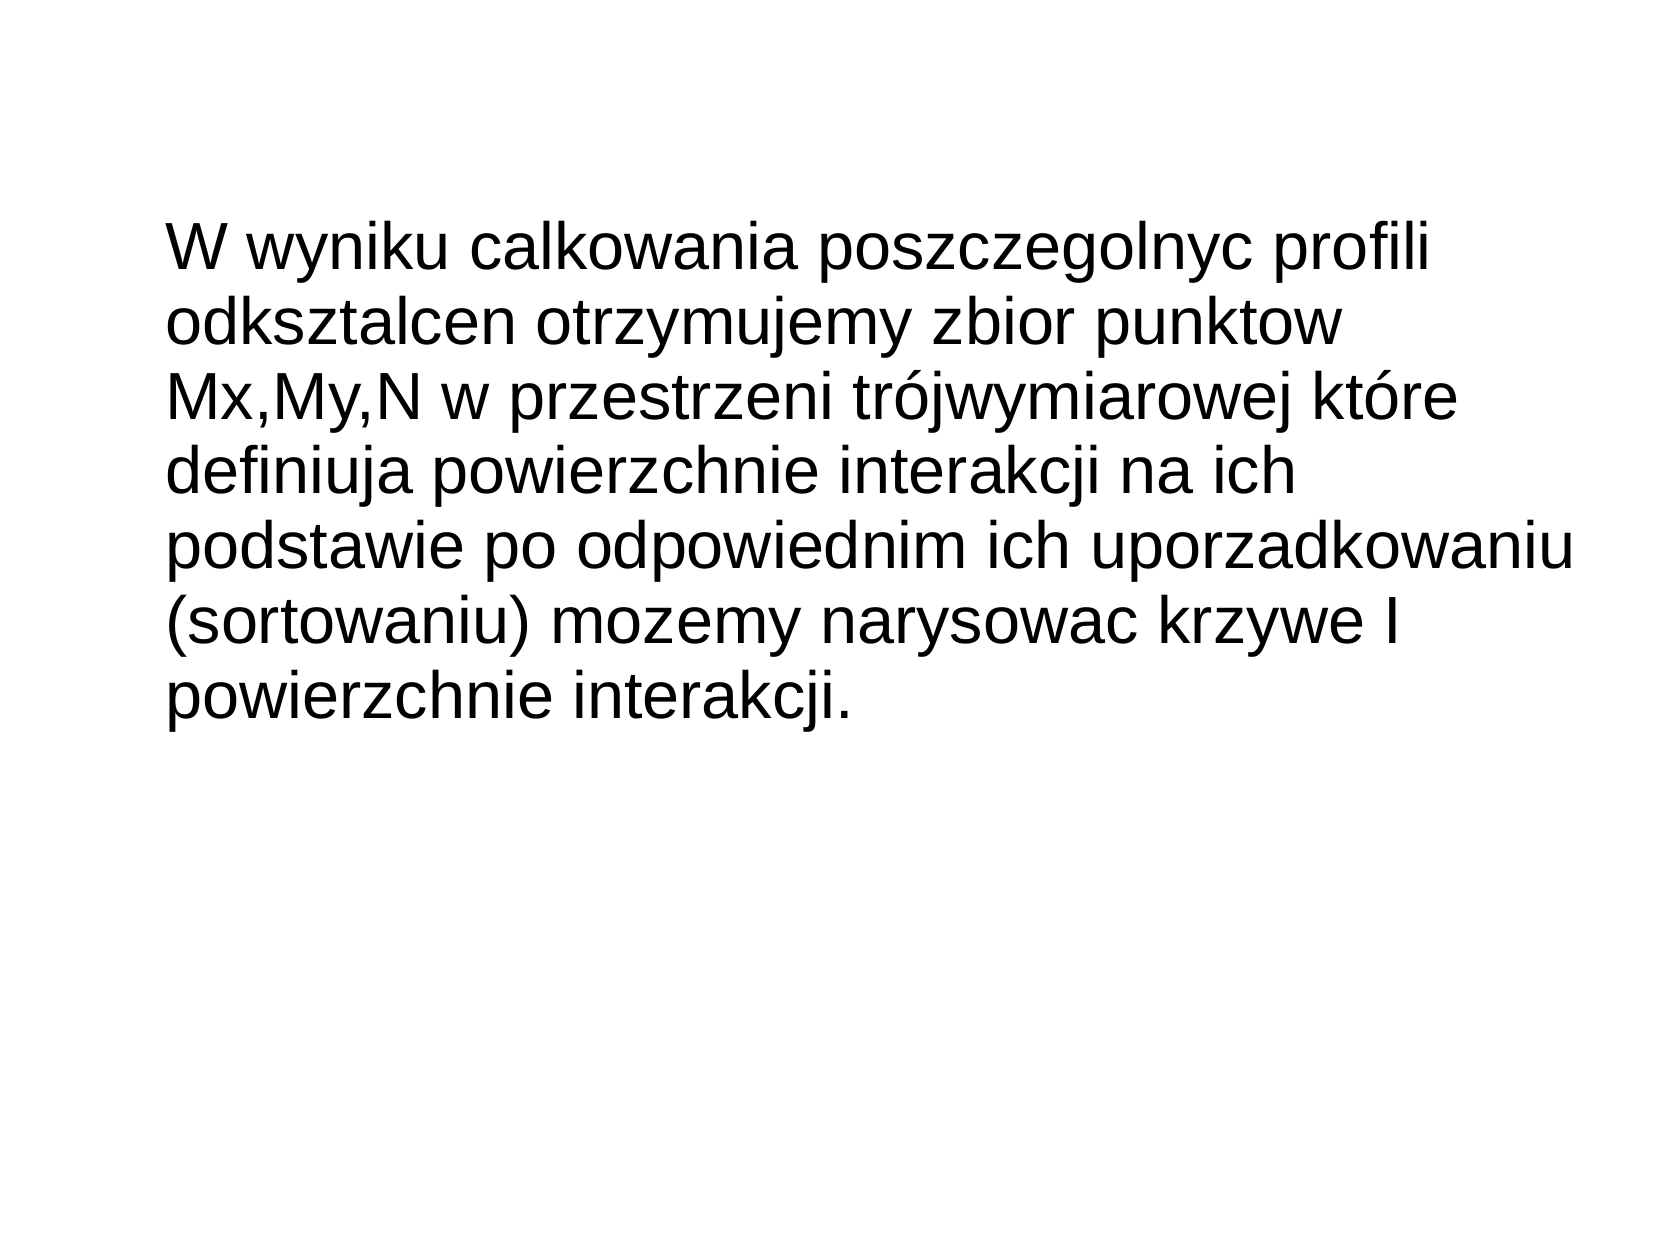

# W wyniku calkowania poszczegolnyc profili odksztalcen otrzymujemy zbior punktow Mx,My,N w przestrzeni trójwymiarowej które definiuja powierzchnie interakcji na ich podstawie po odpowiednim ich uporzadkowaniu (sortowaniu) mozemy narysowac krzywe I powierzchnie interakcji.